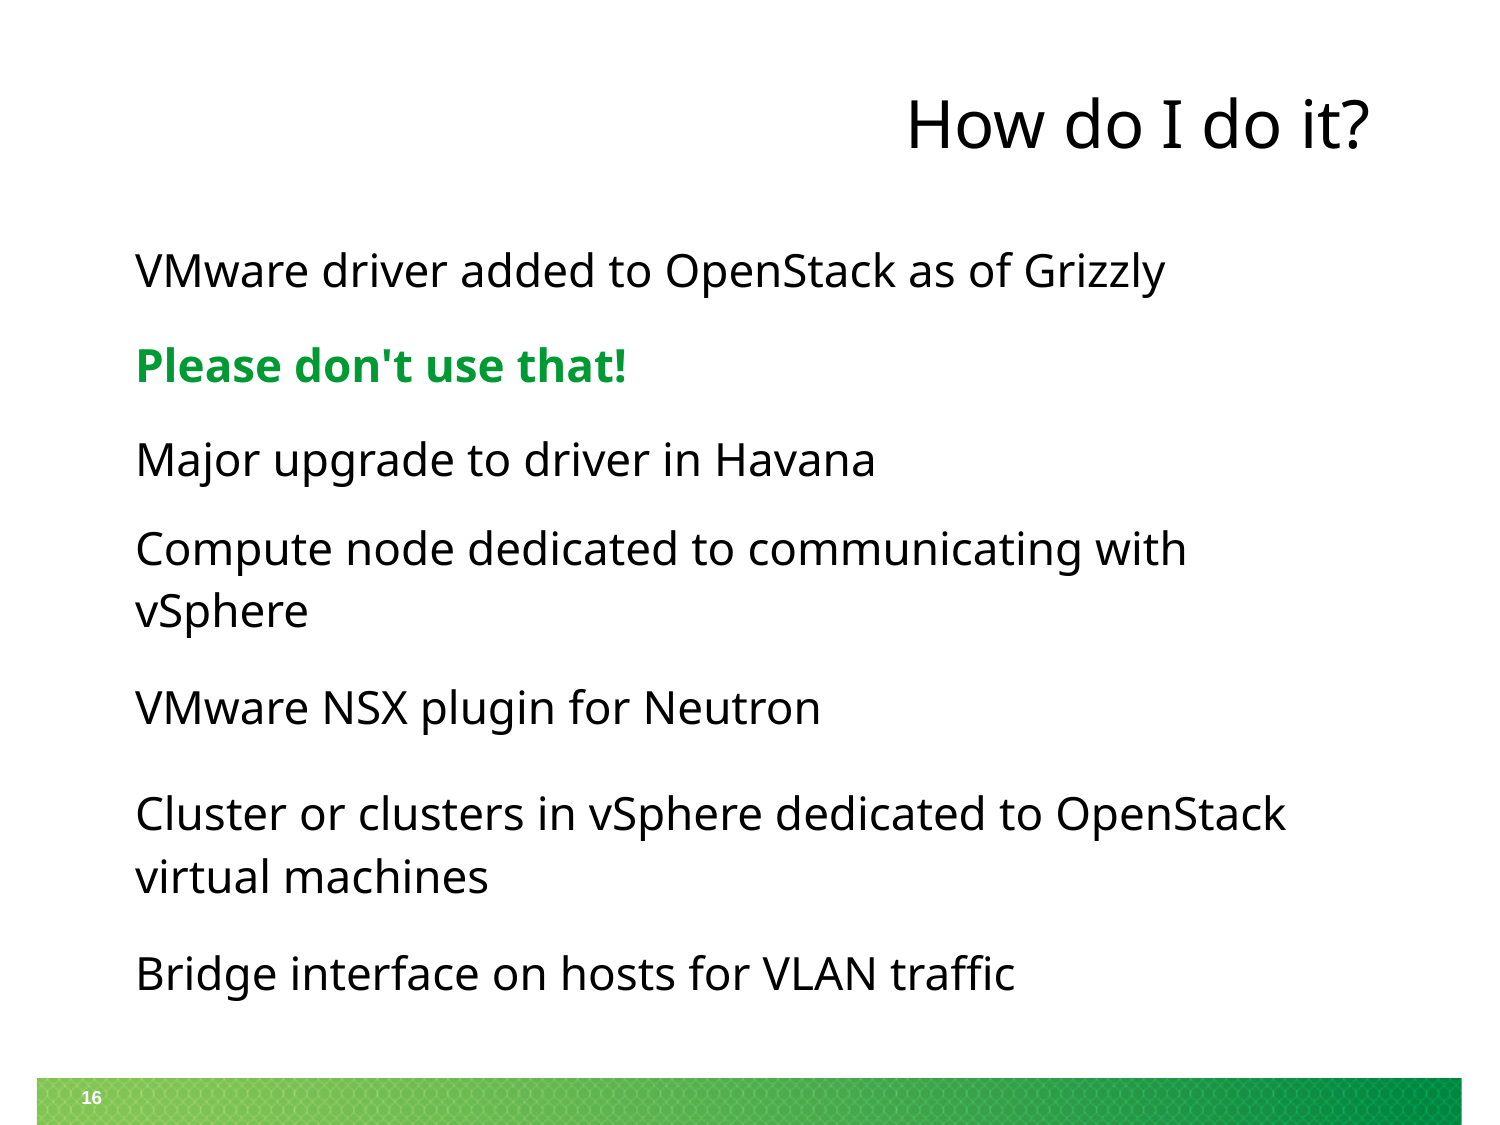

# How do I do it?
VMware driver added to OpenStack as of Grizzly
Please don't use that!
Major upgrade to driver in Havana
Compute node dedicated to communicating with vSphere
VMware NSX plugin for Neutron
Cluster or clusters in vSphere dedicated to OpenStack virtual machines
Bridge interface on hosts for VLAN traffic